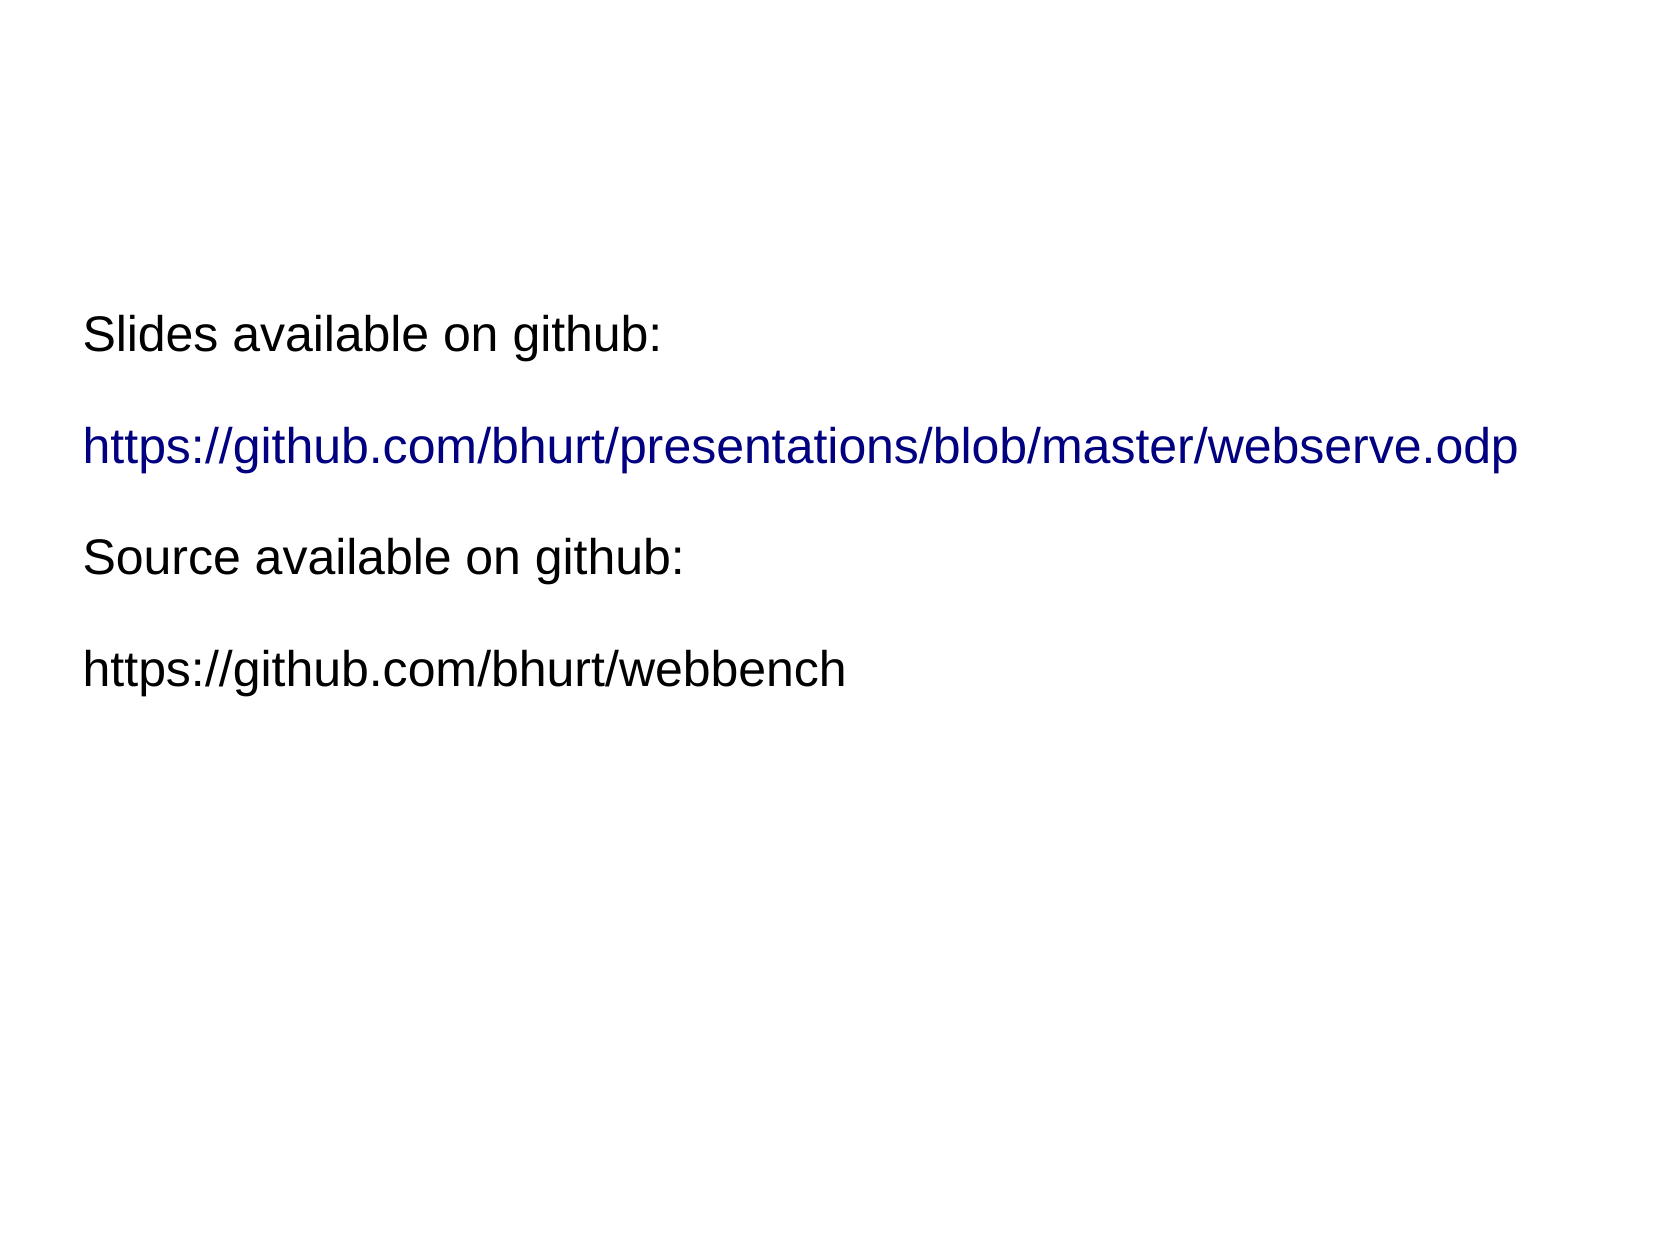

# Slides available on github:
https://github.com/bhurt/presentations/blob/master/webserve.odp
Source available on github:
https://github.com/bhurt/webbench